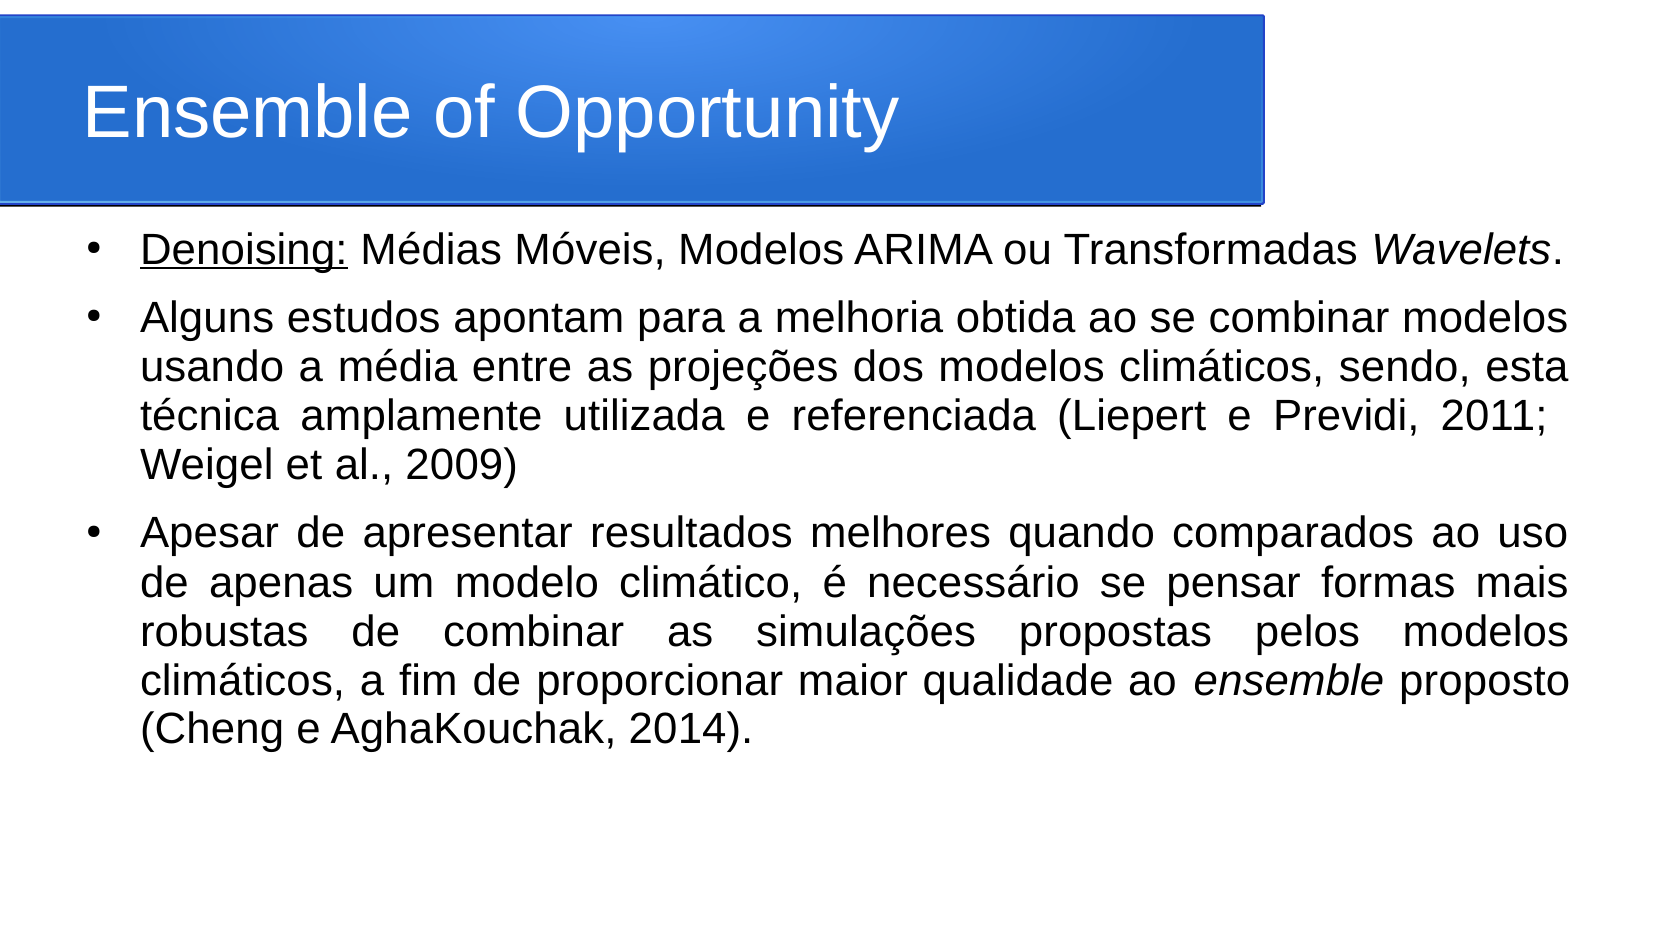

# Ensemble of Opportunity
Denoising: Médias Móveis, Modelos ARIMA ou Transformadas Wavelets.
Alguns estudos apontam para a melhoria obtida ao se combinar modelos usando a média entre as projeções dos modelos climáticos, sendo, esta técnica amplamente utilizada e referenciada (Liepert e Previdi, 2011; Weigel et al., 2009)
Apesar de apresentar resultados melhores quando comparados ao uso de apenas um modelo climático, é necessário se pensar formas mais robustas de combinar as simulações propostas pelos modelos climáticos, a fim de proporcionar maior qualidade ao ensemble proposto (Cheng e AghaKouchak, 2014).